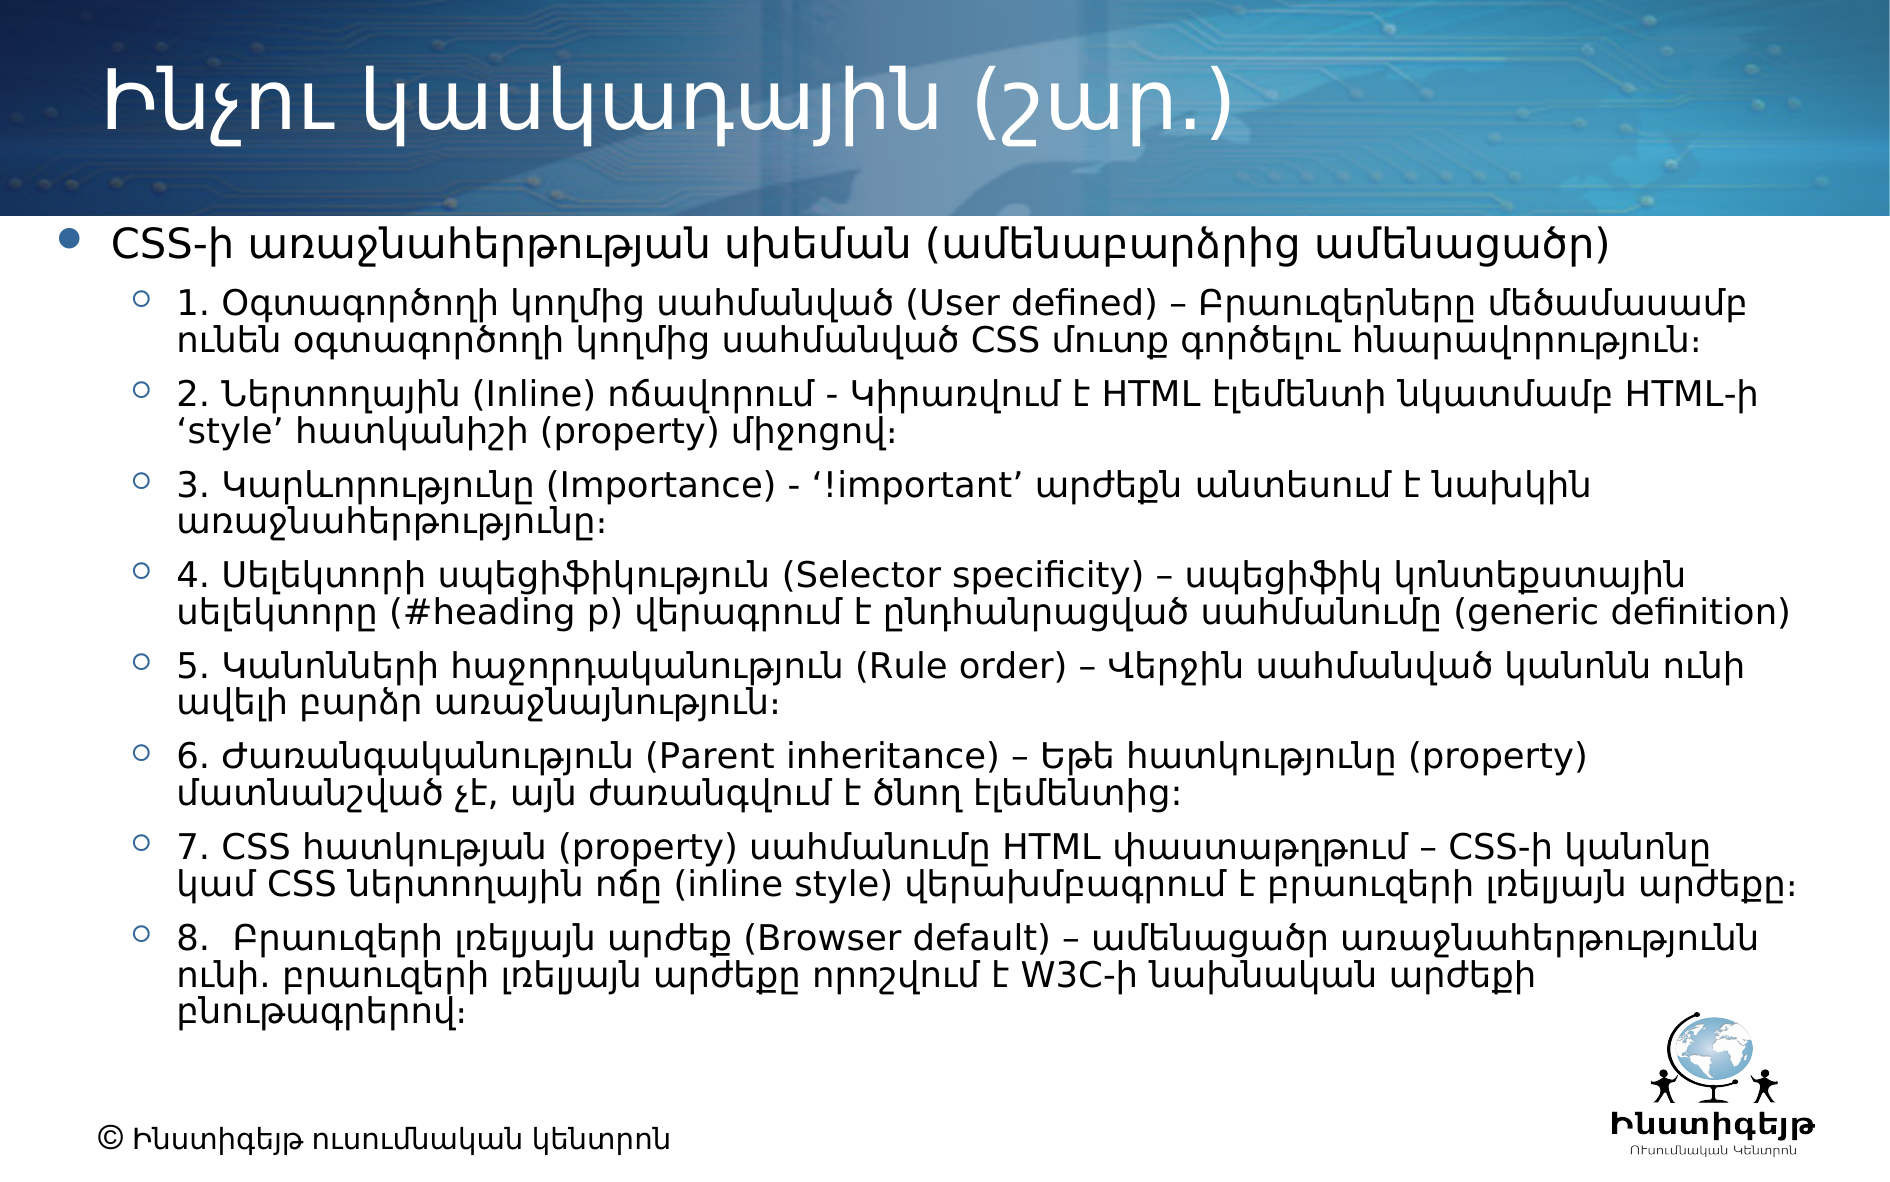

Ինչու կասկադային (շար.)
# CSS-ի առաջնահերթության սխեման (ամենաբարձրից ամենացածր)
1. Օգտագործողի կողմից սահմանված (User defined) – Բրաուզերները մեծամասամբ ունեն օգտագործողի կողմից սահմանված CSS մուտք գործելու հնարավորություն։
2. Ներտողային (Inline) ոճավորում - Կիրառվում է HTML էլեմենտի նկատմամբ HTML-ի ‘style’ հատկանիշի (property) միջոցով։
3. Կարևորությունը (Importance) - ‘!important’ արժեքն անտեսում է նախկին առաջնահերթությունը։
4. Սելեկտորի սպեցիֆիկություն (Selector specificity) – սպեցիֆիկ կոնտեքստային սելեկտորը (#heading p) վերագրում է ընդհանրացված սահմանումը (generic definition)
5. Կանոնների հաջորդականություն (Rule order) – Վերջին սահմանված կանոնն ունի ավելի բարձր առաջնայնություն։
6. Ժառանգականություն (Parent inheritance) – Եթե հատկությունը (property) մատնանշված չէ, այն ժառանգվում է ծնող էլեմենտից:
7. CSS հատկության (property) սահմանումը HTML փաստաթղթում – CSS-ի կանոնը կամ CSS ներտողային ոճը (inline style) վերախմբագրում է բրաուզերի լռելյայն արժեքը։
8. Բրաուզերի լռելյայն արժեք (Browser default) – ամենացածր առաջնահերթությունն ունի․ բրաուզերի լռելյայն արժեքը որոշվում է W3C-ի նախնական արժեքի բնութագրերով։